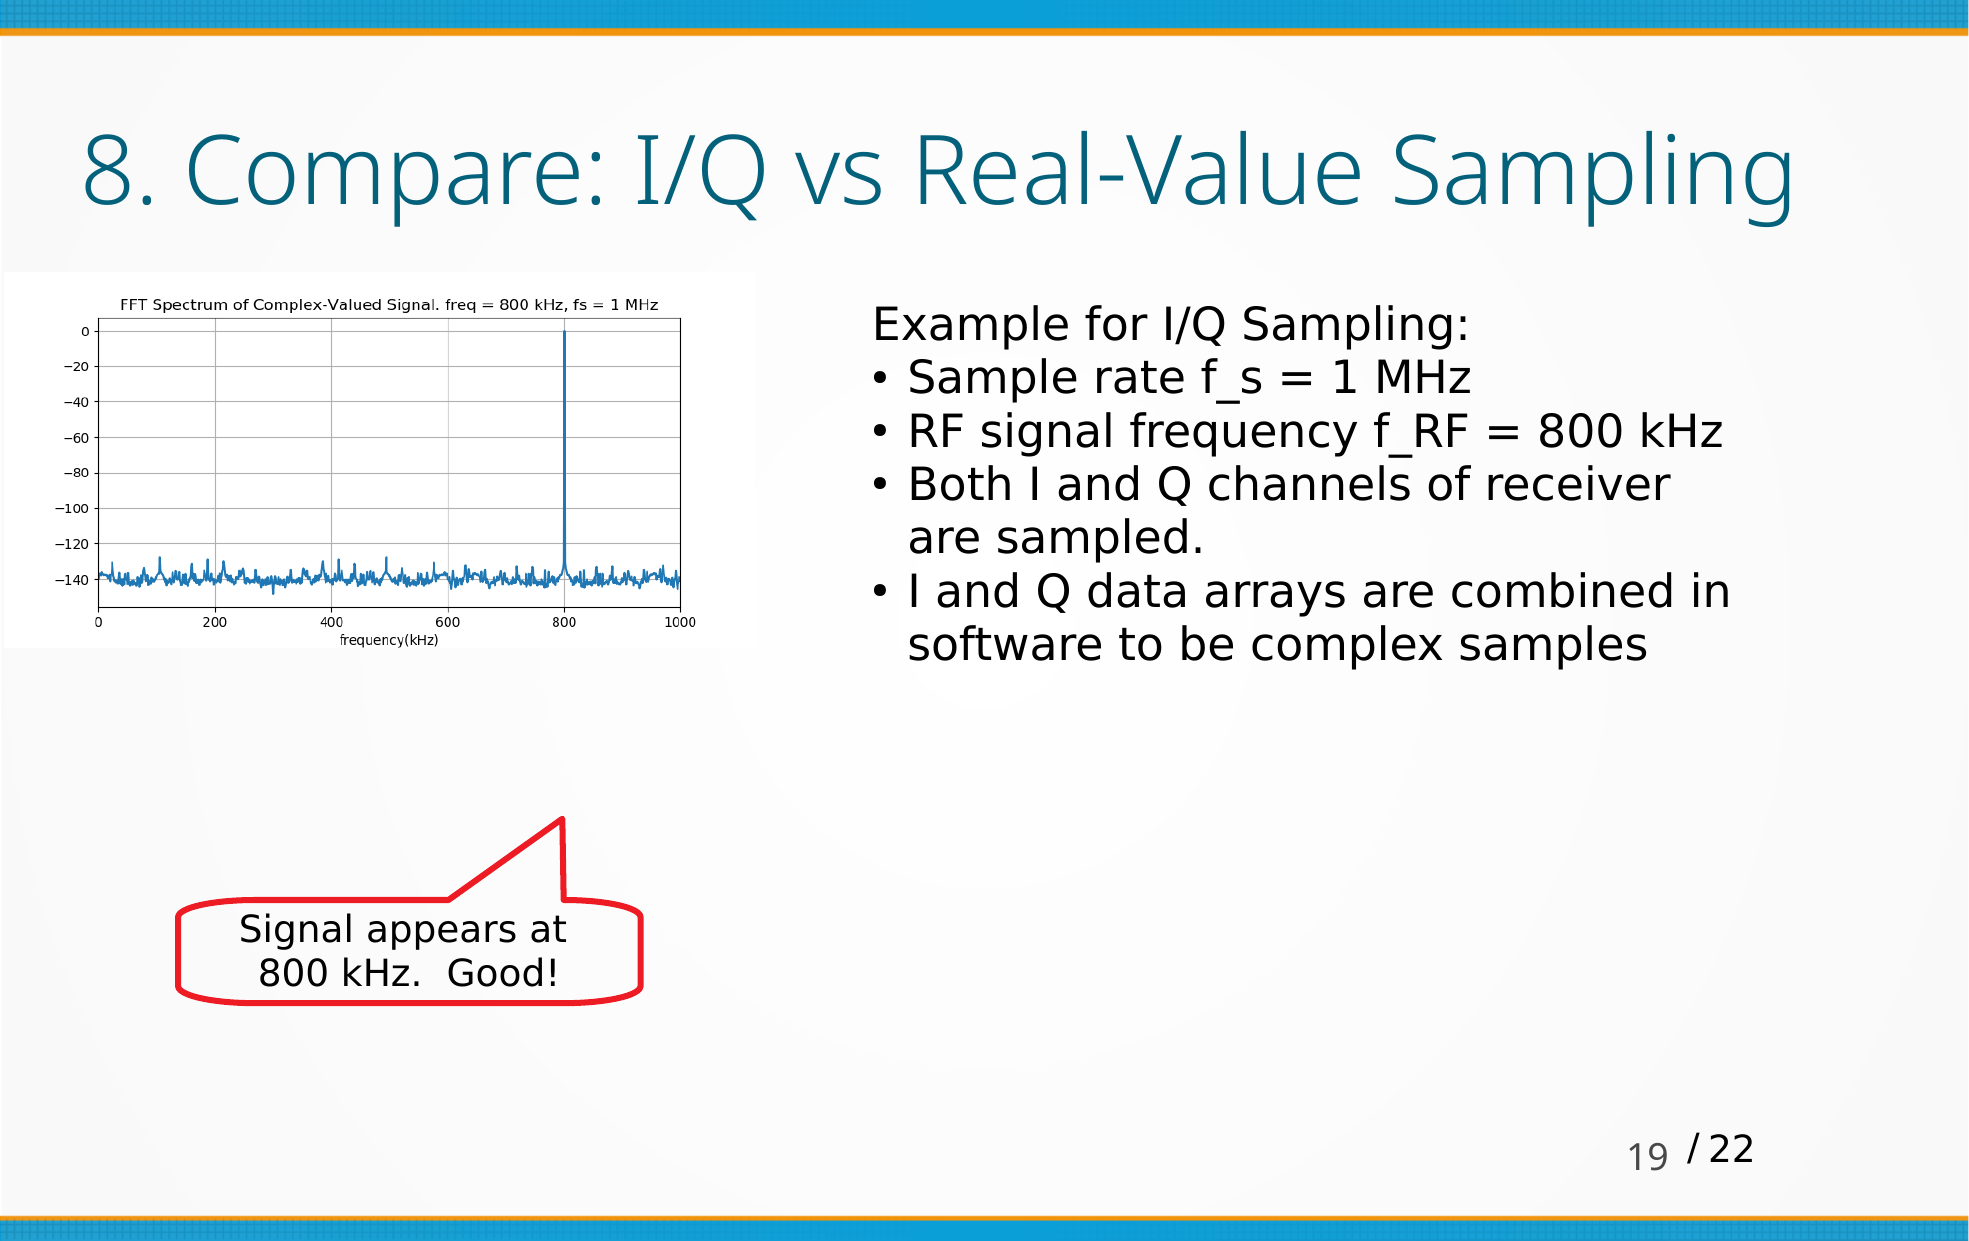

# 8. Compare: I/Q vs Real-Value Sampling
Example for I/Q Sampling:
Sample rate f_s = 1 MHz
RF signal frequency f_RF = 800 kHz
Both I and Q channels of receiver are sampled.
I and Q data arrays are combined in software to be complex samples
Signal appears at
800 kHz. Good!
19